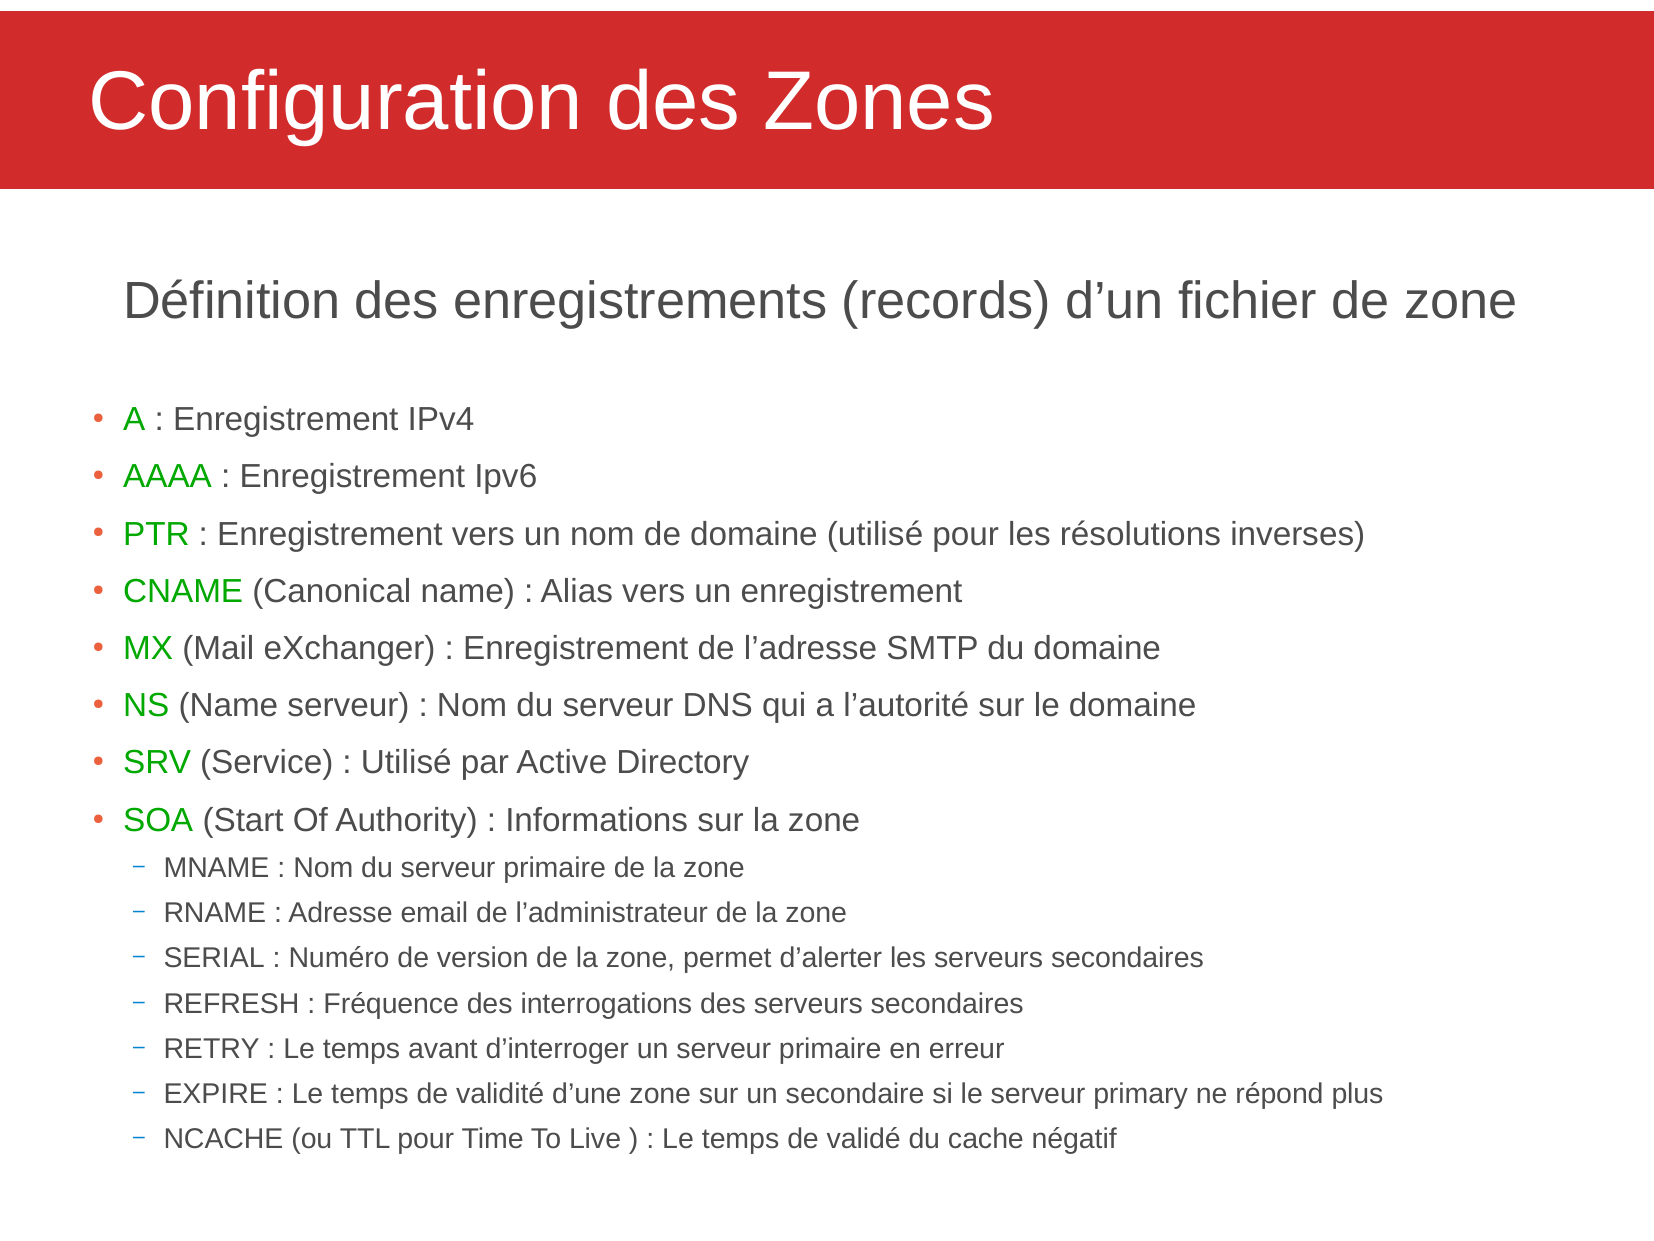

# Configuration des Zones
Définition des enregistrements (records) d’un fichier de zone
A : Enregistrement IPv4
AAAA : Enregistrement Ipv6
PTR : Enregistrement vers un nom de domaine (utilisé pour les résolutions inverses)
CNAME (Canonical name) : Alias vers un enregistrement
MX (Mail eXchanger) : Enregistrement de l’adresse SMTP du domaine
NS (Name serveur) : Nom du serveur DNS qui a l’autorité sur le domaine
SRV (Service) : Utilisé par Active Directory
SOA (Start Of Authority) : Informations sur la zone
MNAME : Nom du serveur primaire de la zone
RNAME : Adresse email de l’administrateur de la zone
SERIAL : Numéro de version de la zone, permet d’alerter les serveurs secondaires
REFRESH : Fréquence des interrogations des serveurs secondaires
RETRY : Le temps avant d’interroger un serveur primaire en erreur
EXPIRE : Le temps de validité d’une zone sur un secondaire si le serveur primary ne répond plus
NCACHE (ou TTL pour Time To Live ) : Le temps de validé du cache négatif